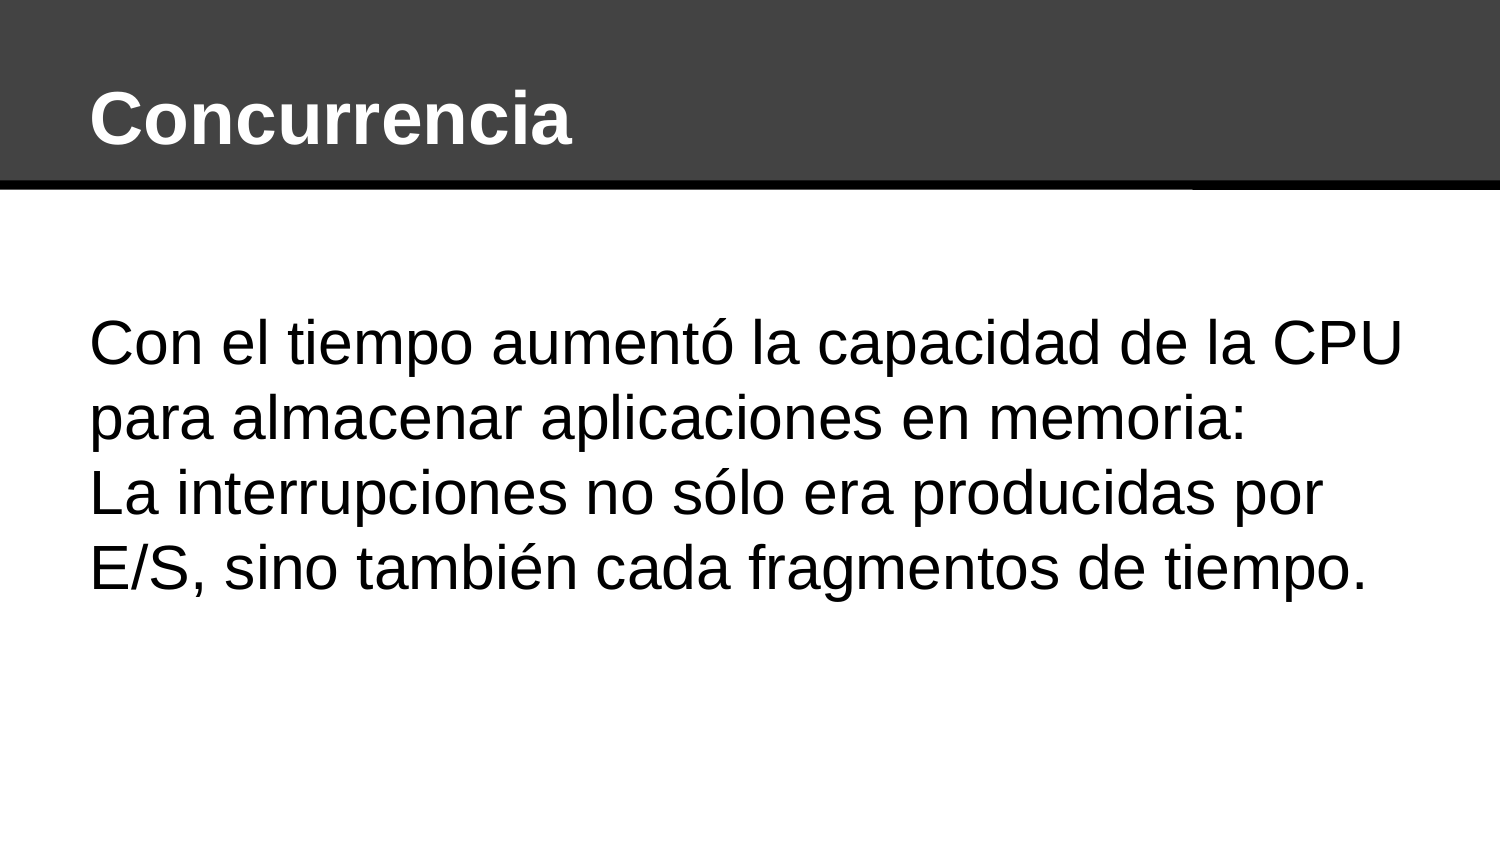

Concurrencia
Con el tiempo aumentó la capacidad de la CPU para almacenar aplicaciones en memoria:
La interrupciones no sólo era producidas por E/S, sino también cada fragmentos de tiempo.